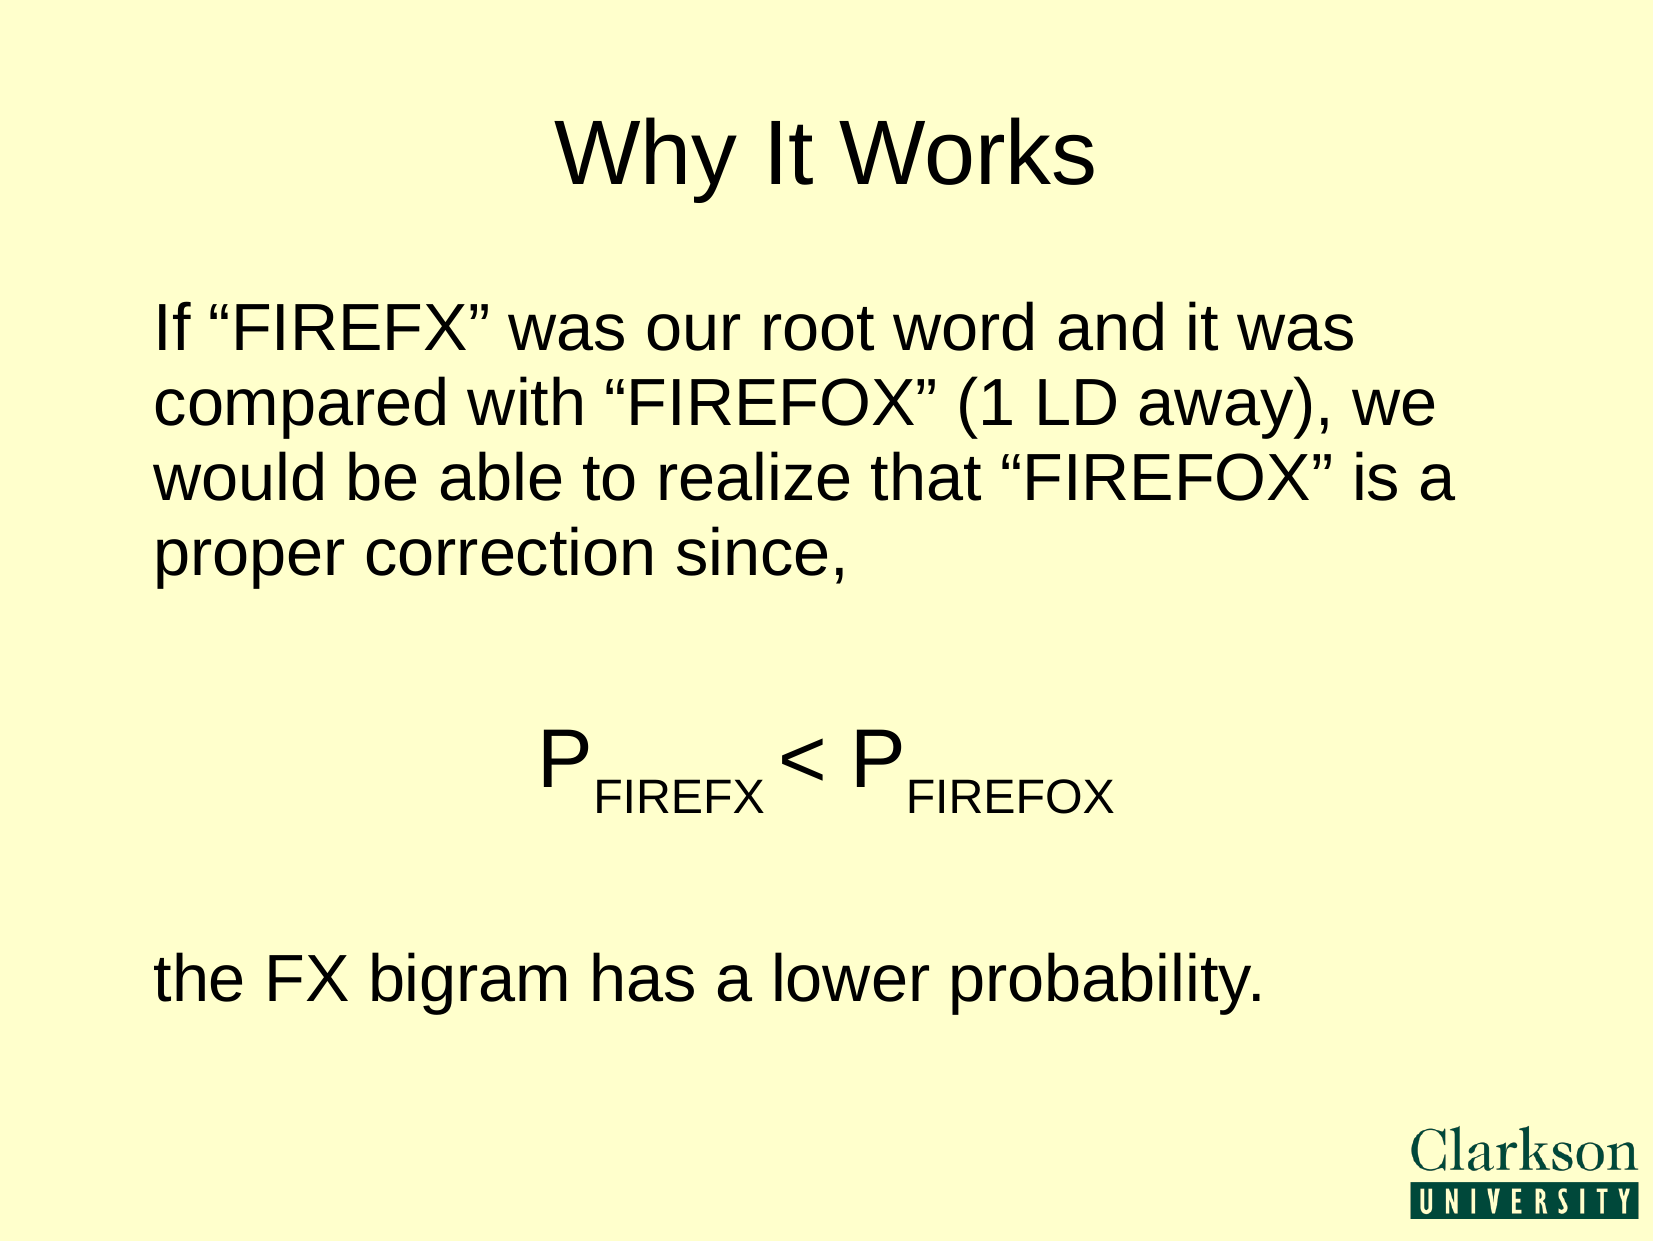

# Why It Works
If “FIREFX” was our root word and it was compared with “FIREFOX” (1 LD away), we would be able to realize that “FIREFOX” is a proper correction since,
the FX bigram has a lower probability.
PFIREFX < PFIREFOX